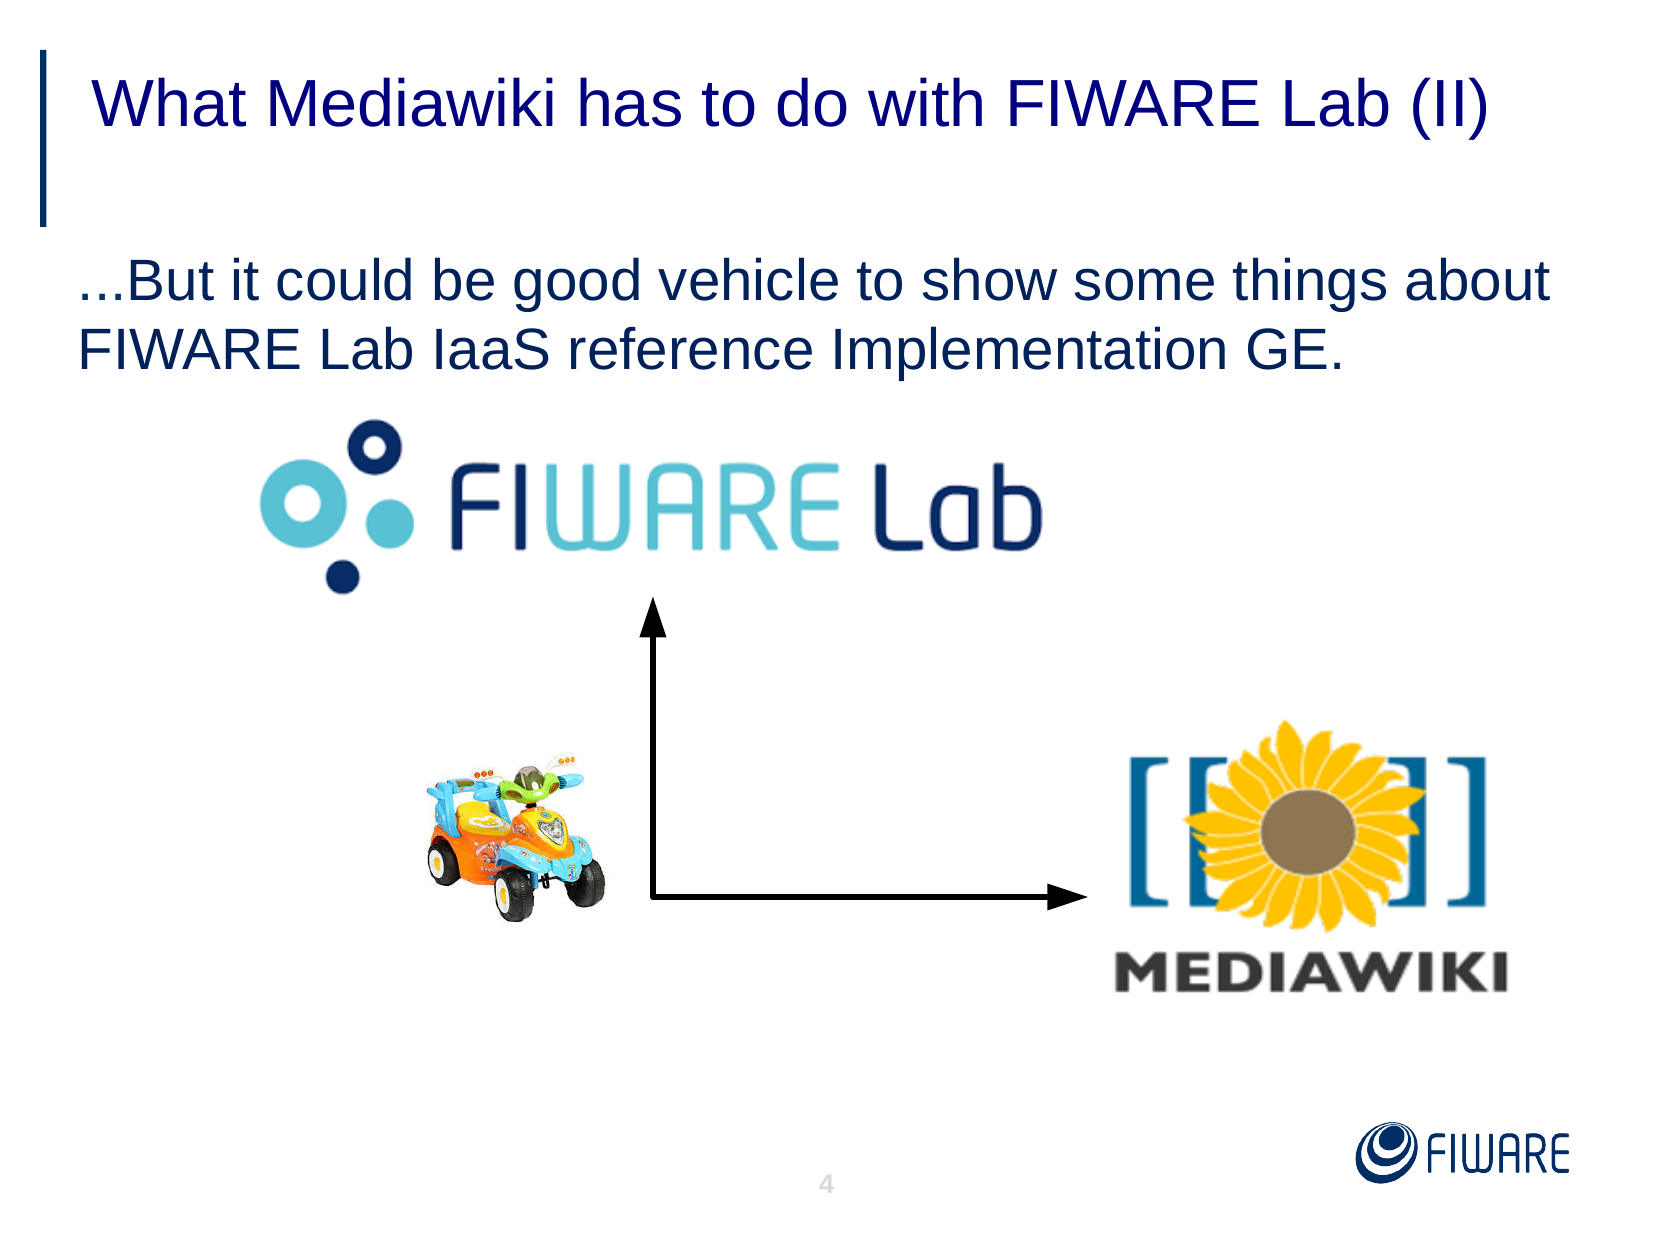

# What Mediawiki has to do with FIWARE Lab (II)
...But it could be good vehicle to show some things about FIWARE Lab IaaS reference Implementation GE.